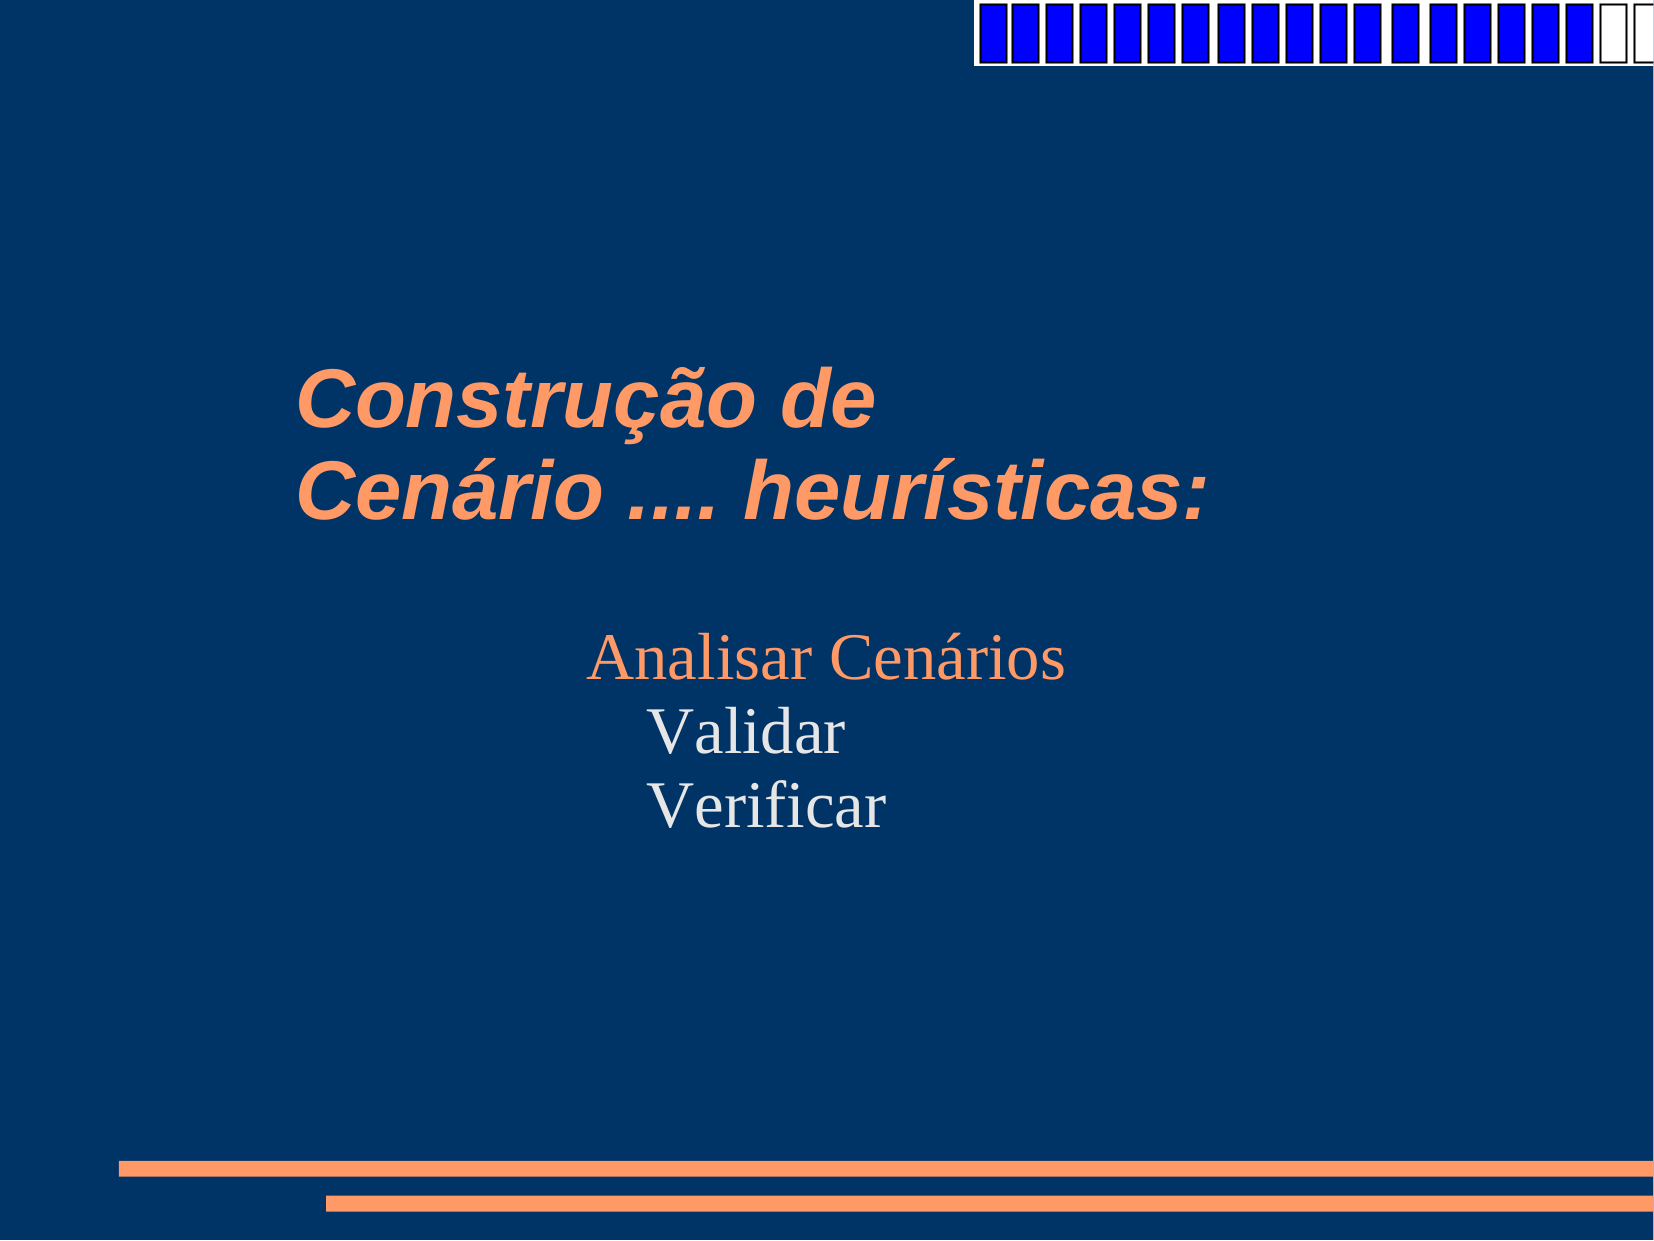

# Construção de Cenário .... heurísticas:
 Analisar Cenários
Validar
Verificar